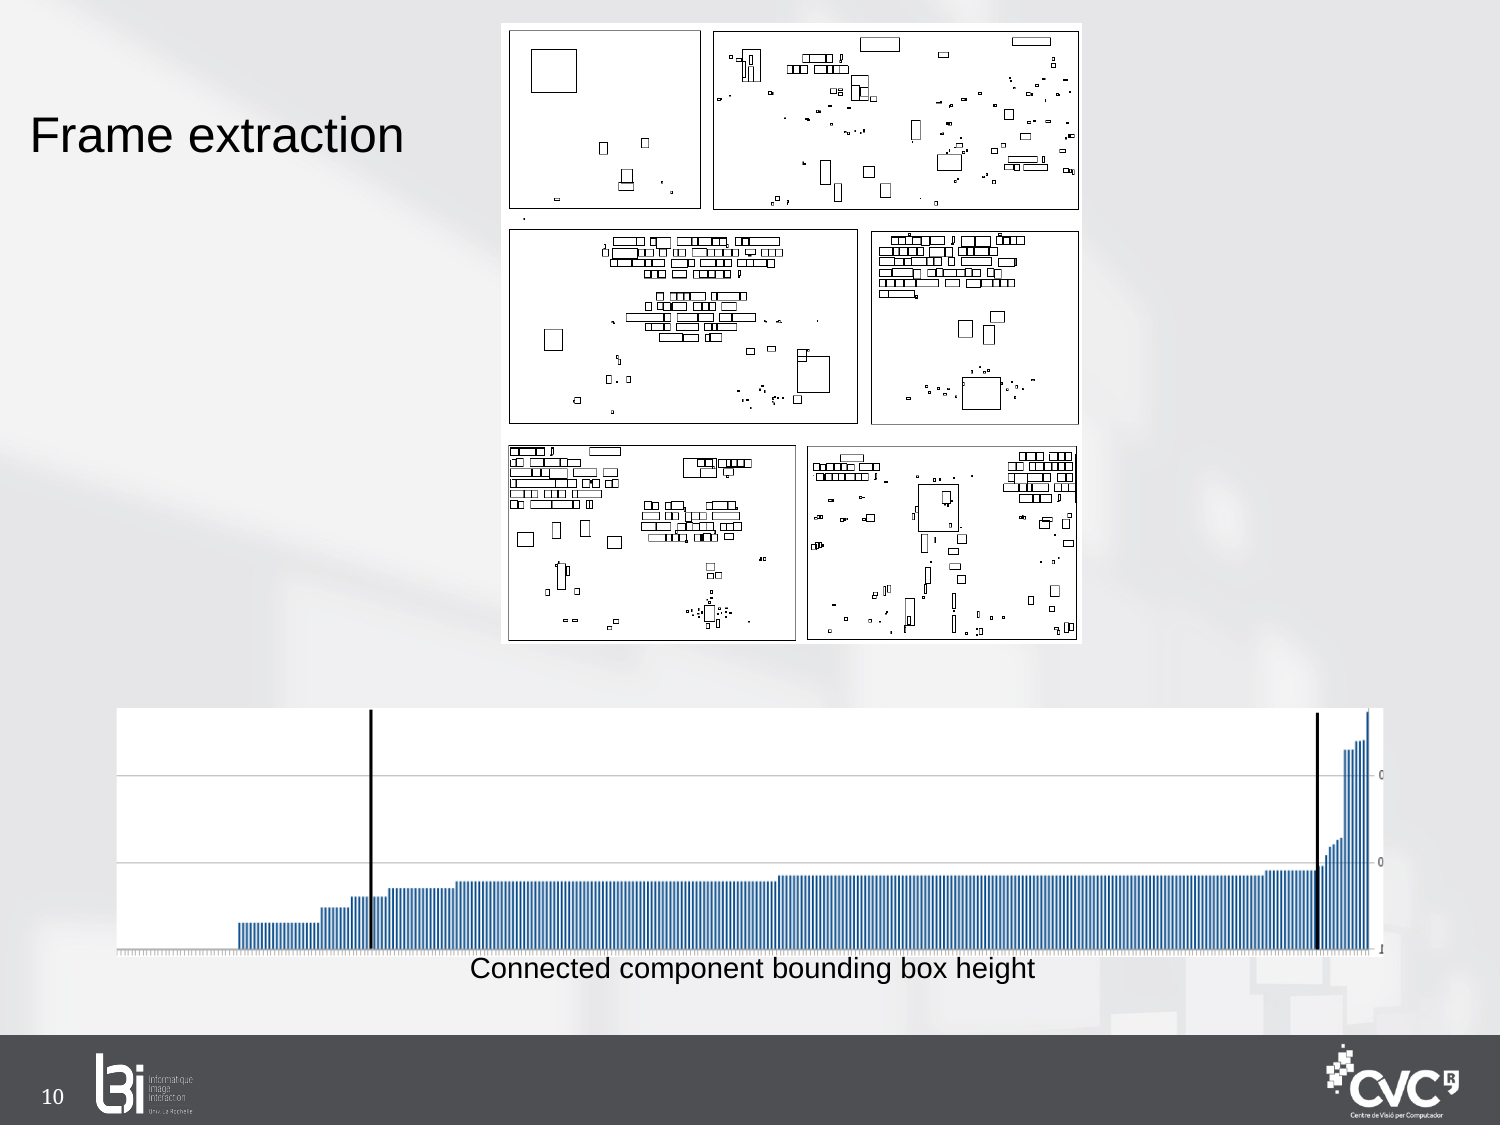

# Frame extraction
Connected component bounding box height
10